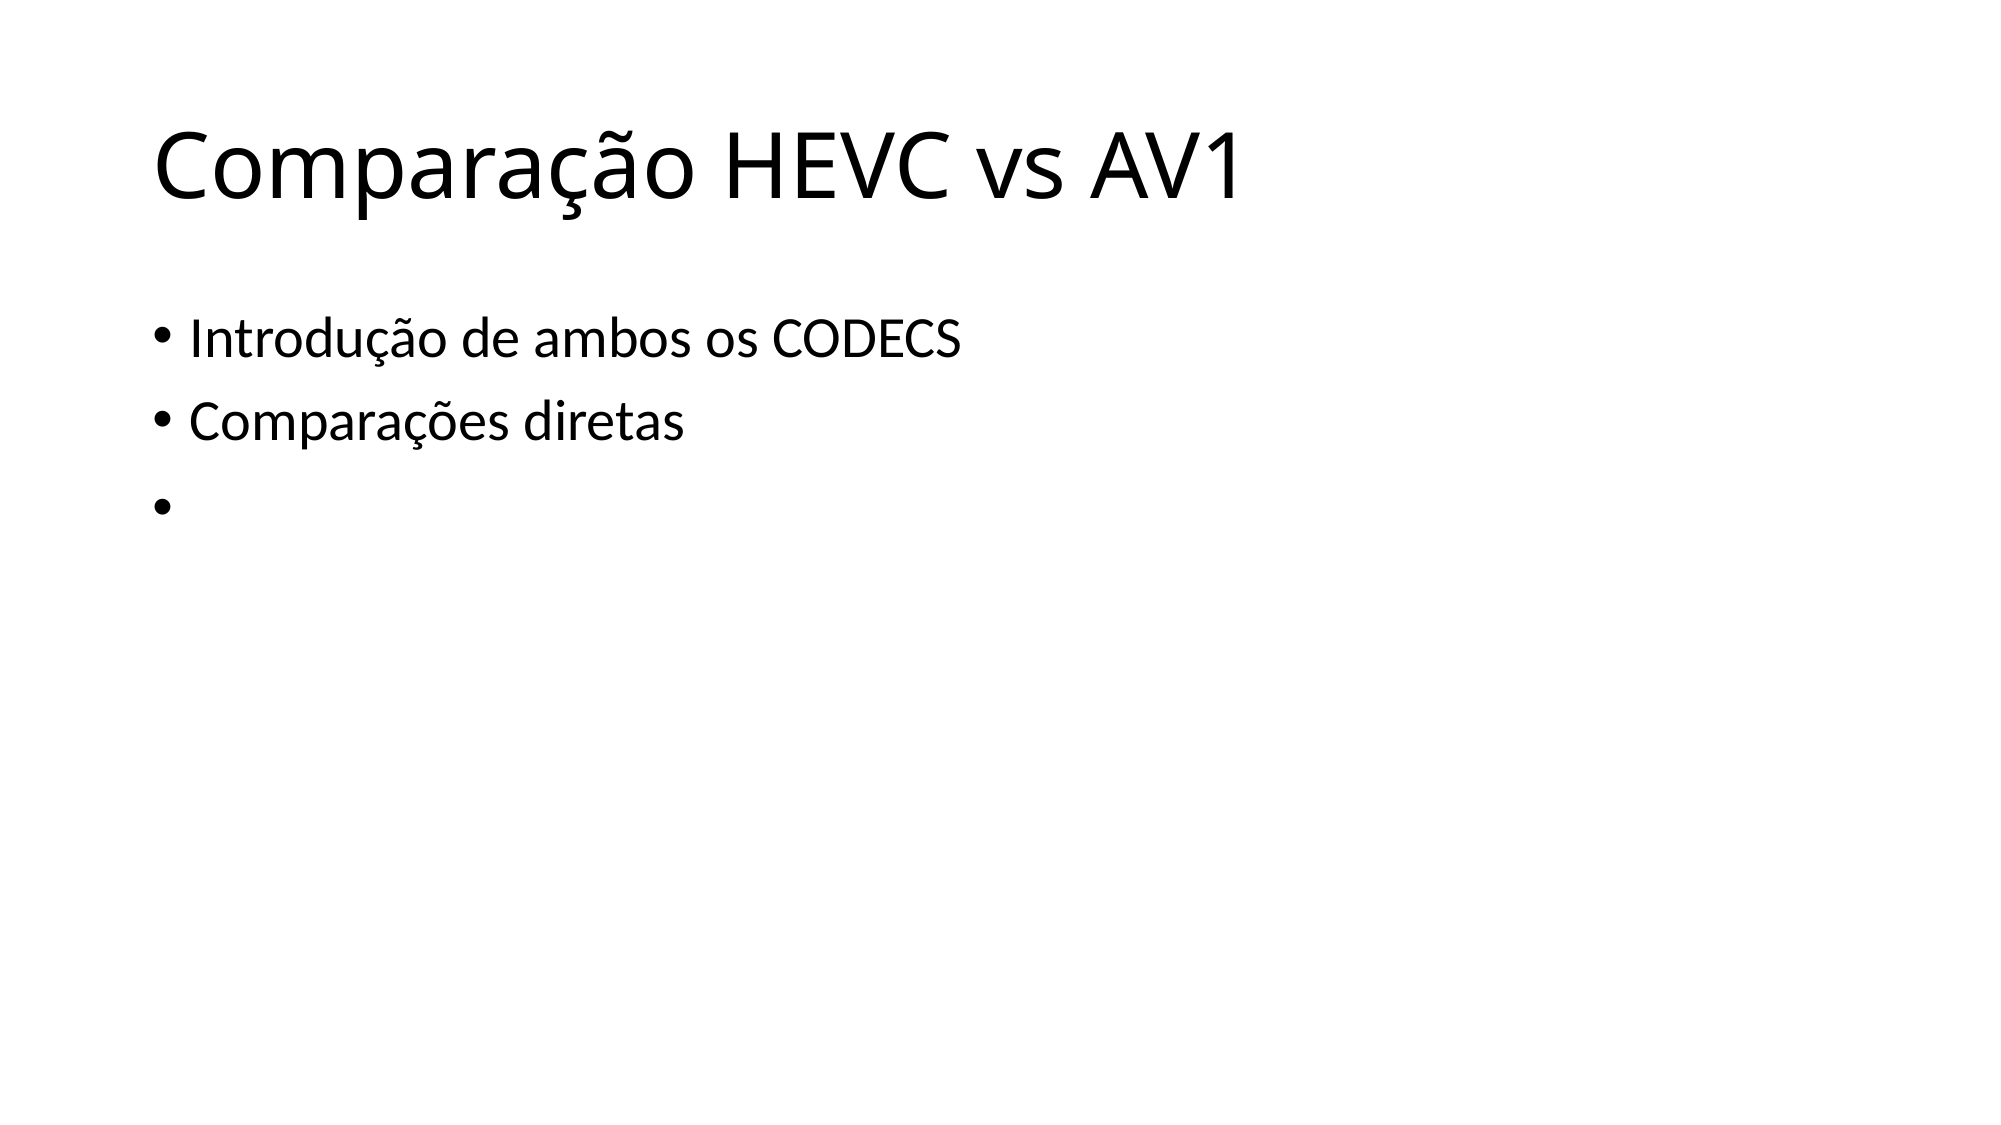

# Comparação HEVC vs AV1
Introdução de ambos os CODECS
Comparações diretas